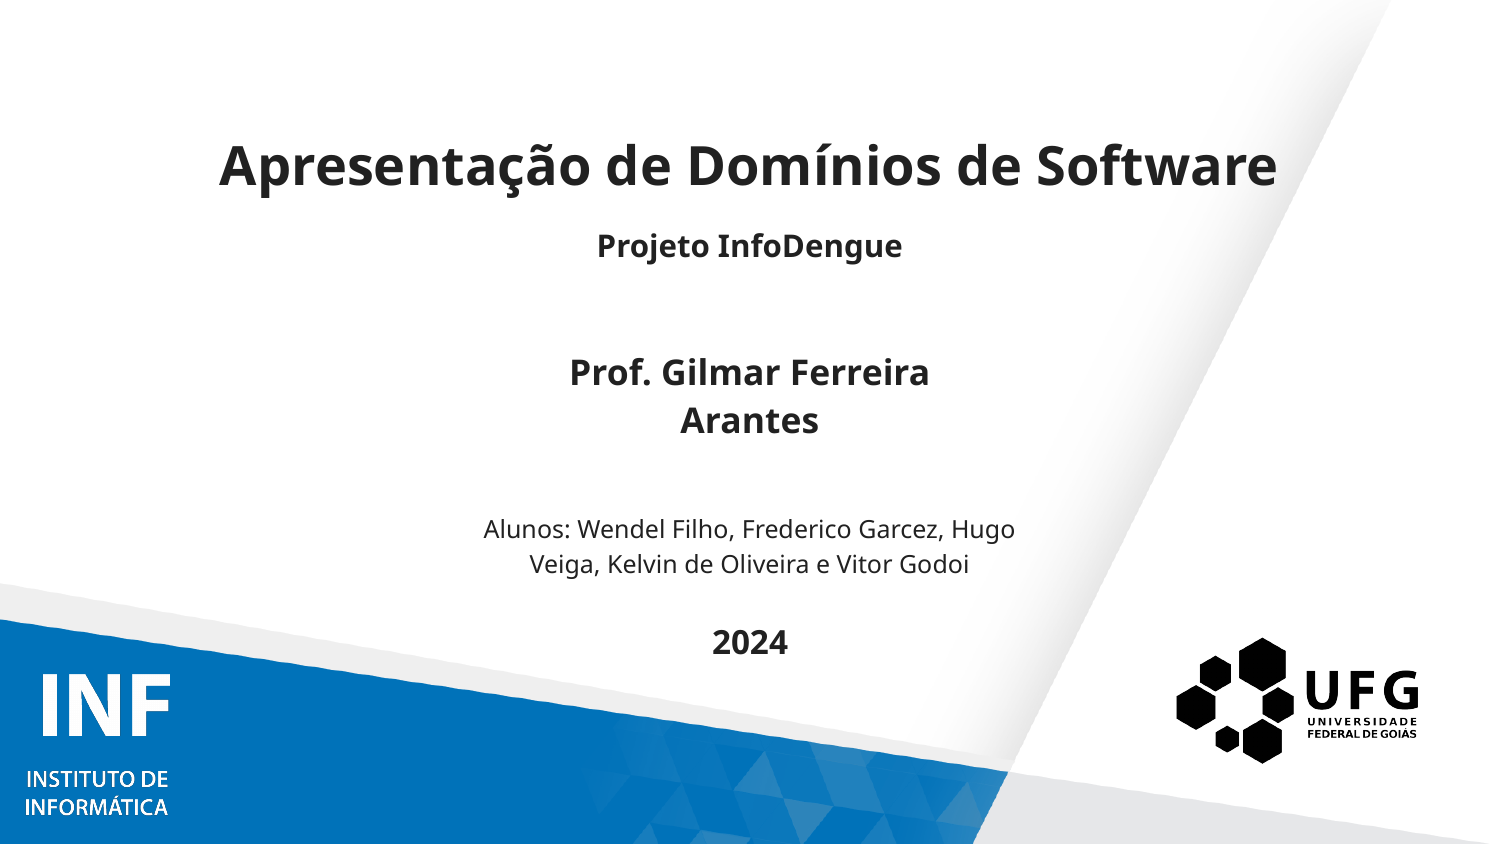

# Apresentação de Domínios de Software
Projeto InfoDengue
Prof. Gilmar Ferreira Arantes
Alunos: Wendel Filho, Frederico Garcez, Hugo Veiga, Kelvin de Oliveira e Vitor Godoi
2024